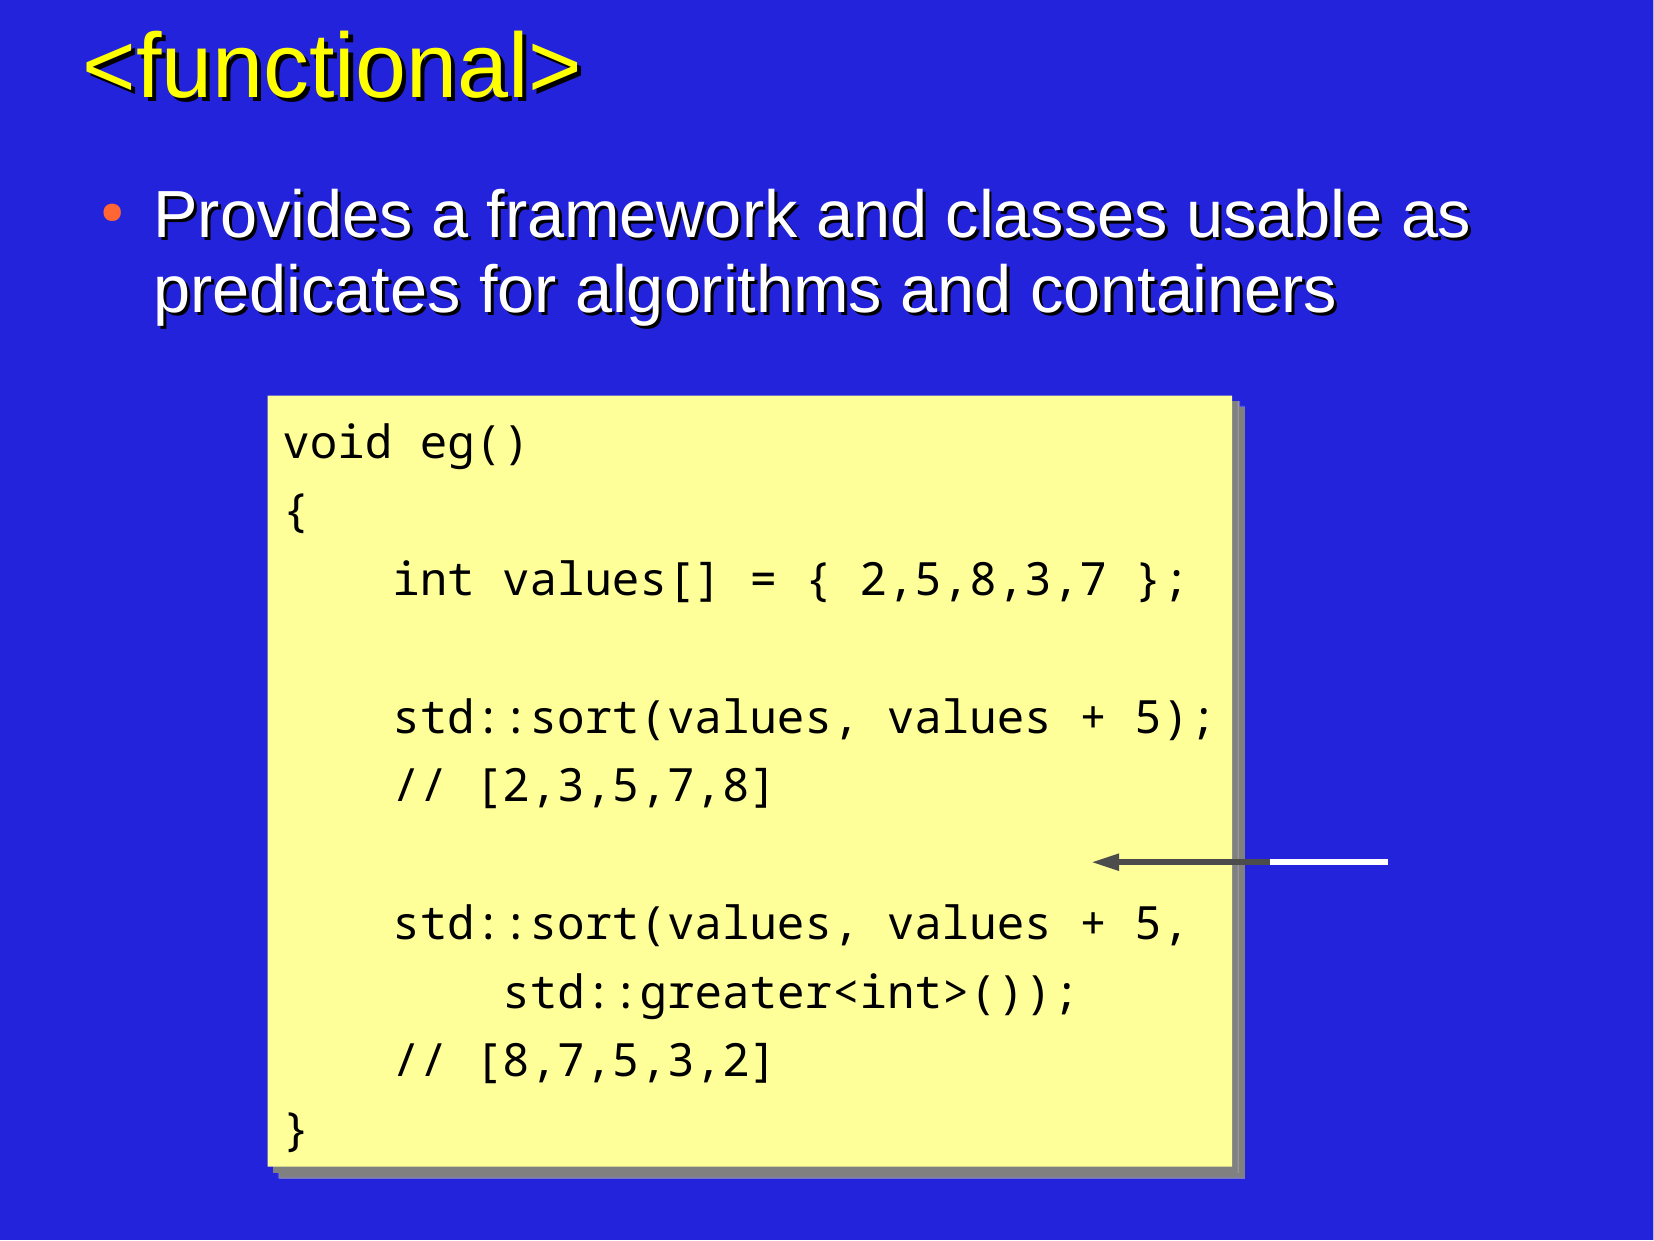

# <functional>
Provides a framework and classes usable as predicates for algorithms and containers
void eg()
{
 int values[] = { 2,5,8,3,7 };
 std::sort(values, values + 5);
 // [2,3,5,7,8]
 std::sort(values, values + 5,
 std::greater<int>());
 // [8,7,5,3,2]
}